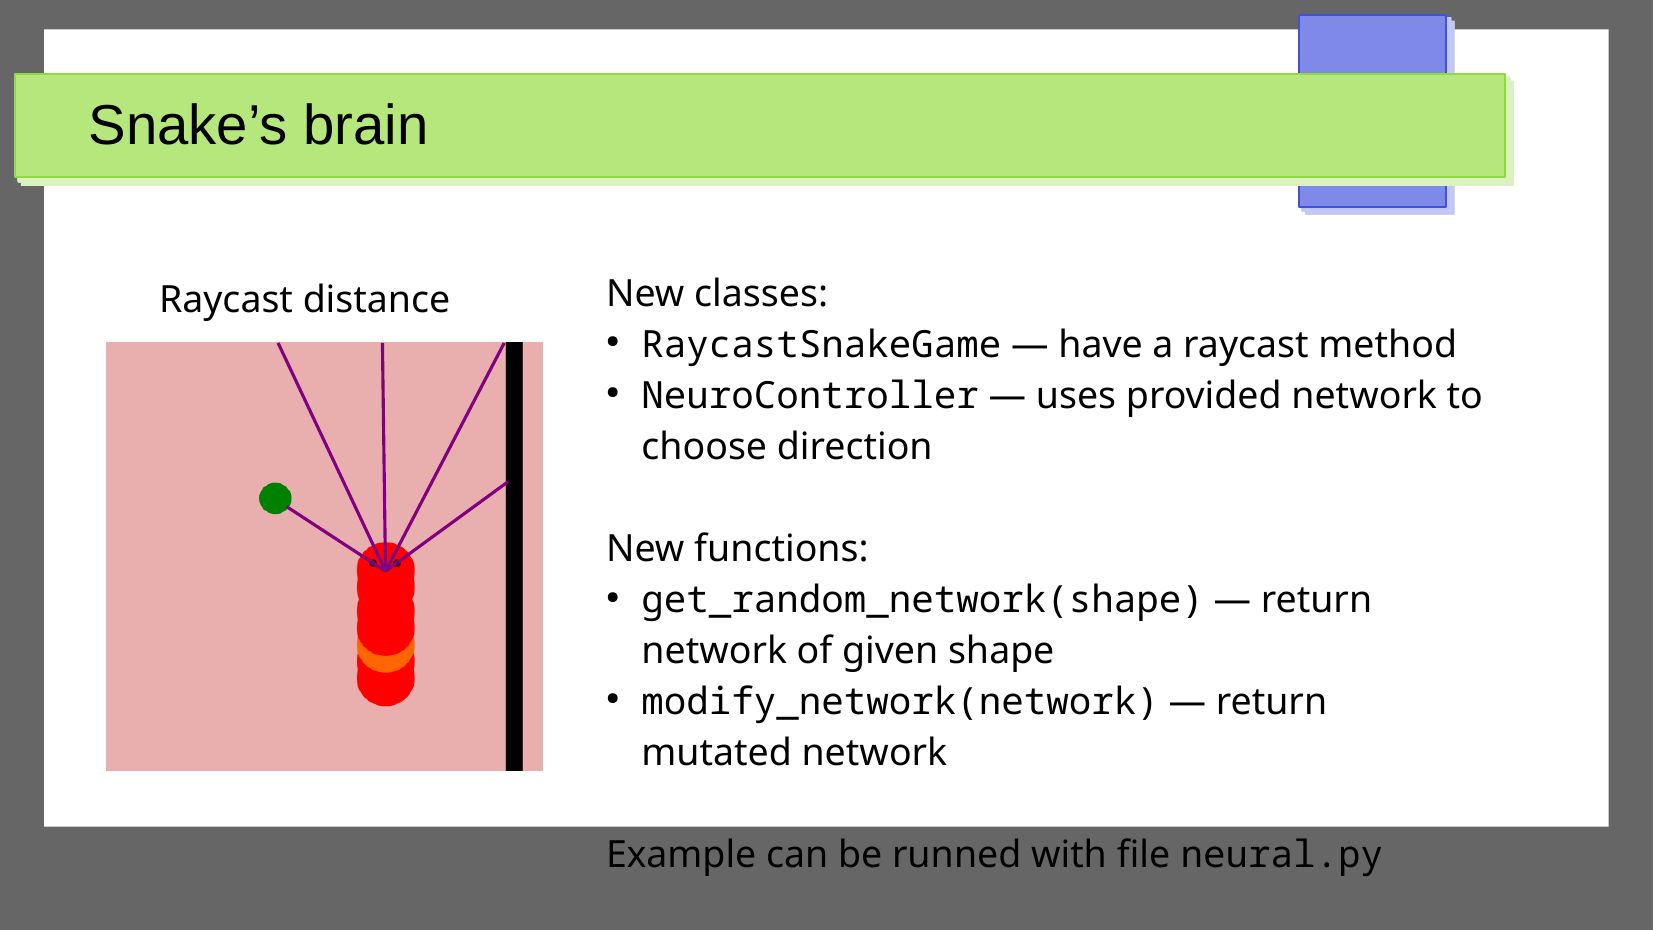

# Snake’s brain
New classes:
RaycastSnakeGame — have a raycast method
NeuroController — uses provided network to choose direction
New functions:
get_random_network(shape) — return network of given shape
modify_network(network) — return mutated network
Example can be runned with file neural.py
Raycast distance